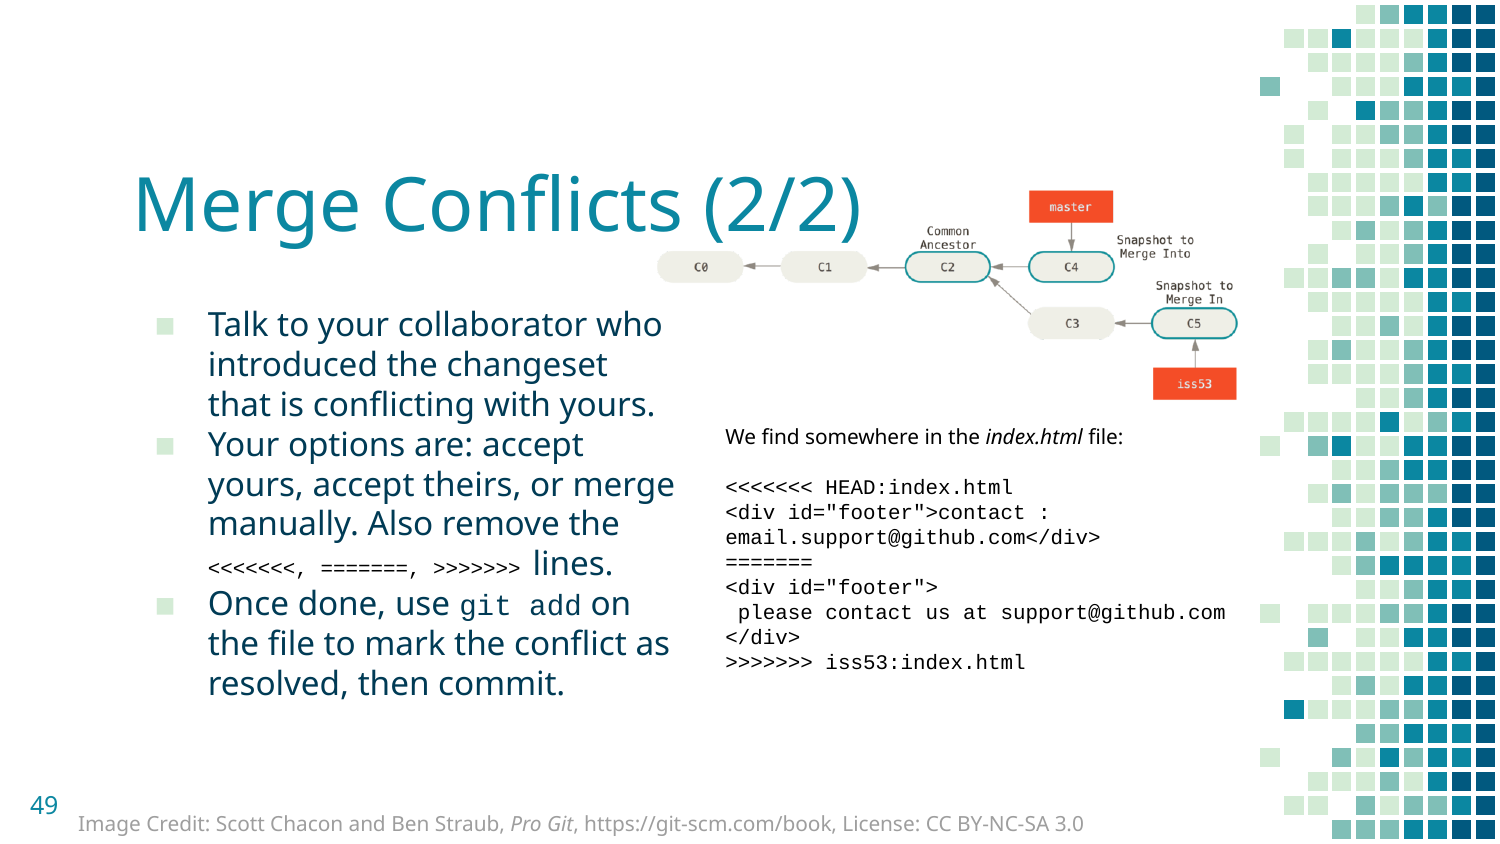

# Merge Conflicts (2/2)
Talk to your collaborator who introduced the changeset that is conflicting with yours.
Your options are: accept yours, accept theirs, or merge manually. Also remove the <<<<<<<, =======, >>>>>>> lines.
Once done, use git add on the file to mark the conflict as resolved, then commit.
We find somewhere in the index.html file:
<<<<<<< HEAD:index.html
<div id="footer">contact : email.support@github.com</div>
=======
<div id="footer">
 please contact us at support@github.com
</div>
>>>>>>> iss53:index.html
Image Credit: Scott Chacon and Ben Straub, Pro Git, https://git-scm.com/book, License: CC BY-NC-SA 3.0